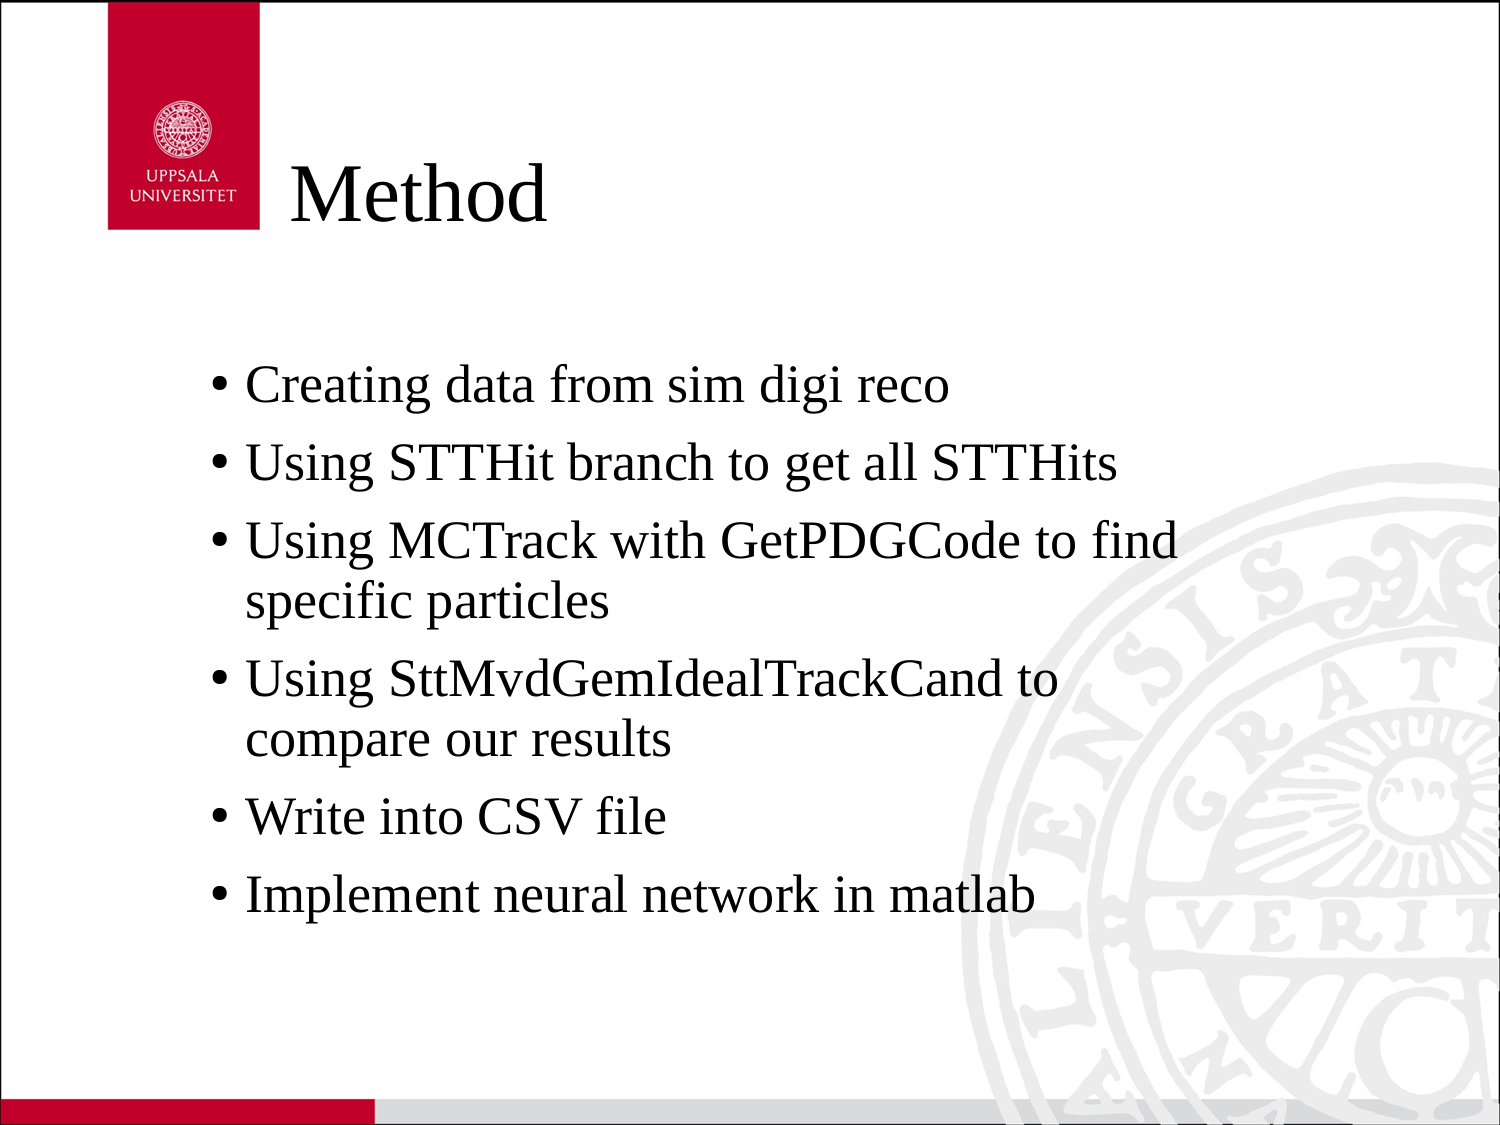

# Method
Creating data from sim digi reco
Using STTHit branch to get all STTHits
Using MCTrack with GetPDGCode to find specific particles
Using SttMvdGemIdealTrackCand to compare our results
Write into CSV file
Implement neural network in matlab